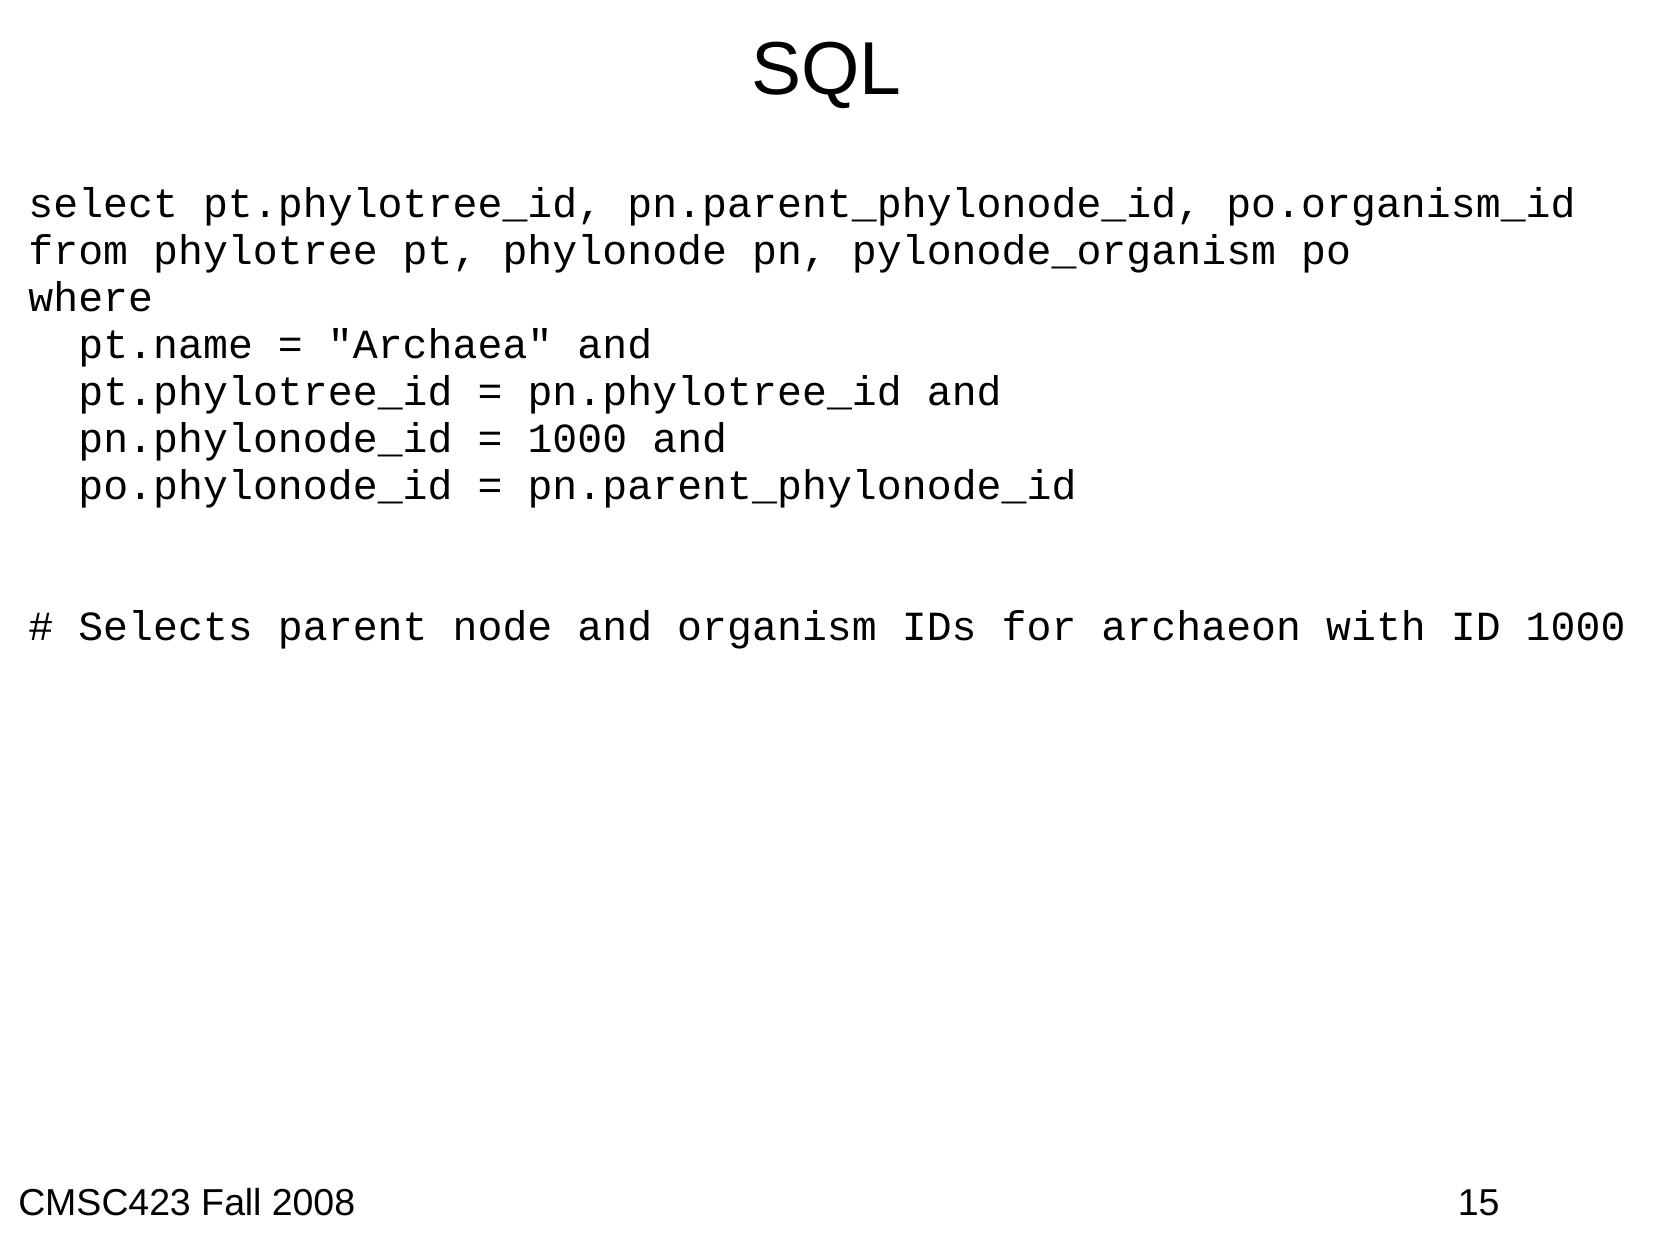

# SQL
select pt.phylotree_id, pn.parent_phylonode_id, po.organism_id
from phylotree pt, phylonode pn, pylonode_organism po
where
 pt.name = "Archaea" and
 pt.phylotree_id = pn.phylotree_id and
 pn.phylonode_id = 1000 and
 po.phylonode_id = pn.parent_phylonode_id
# Selects parent node and organism IDs for archaeon with ID 1000
CMSC423 Fall 2008
15